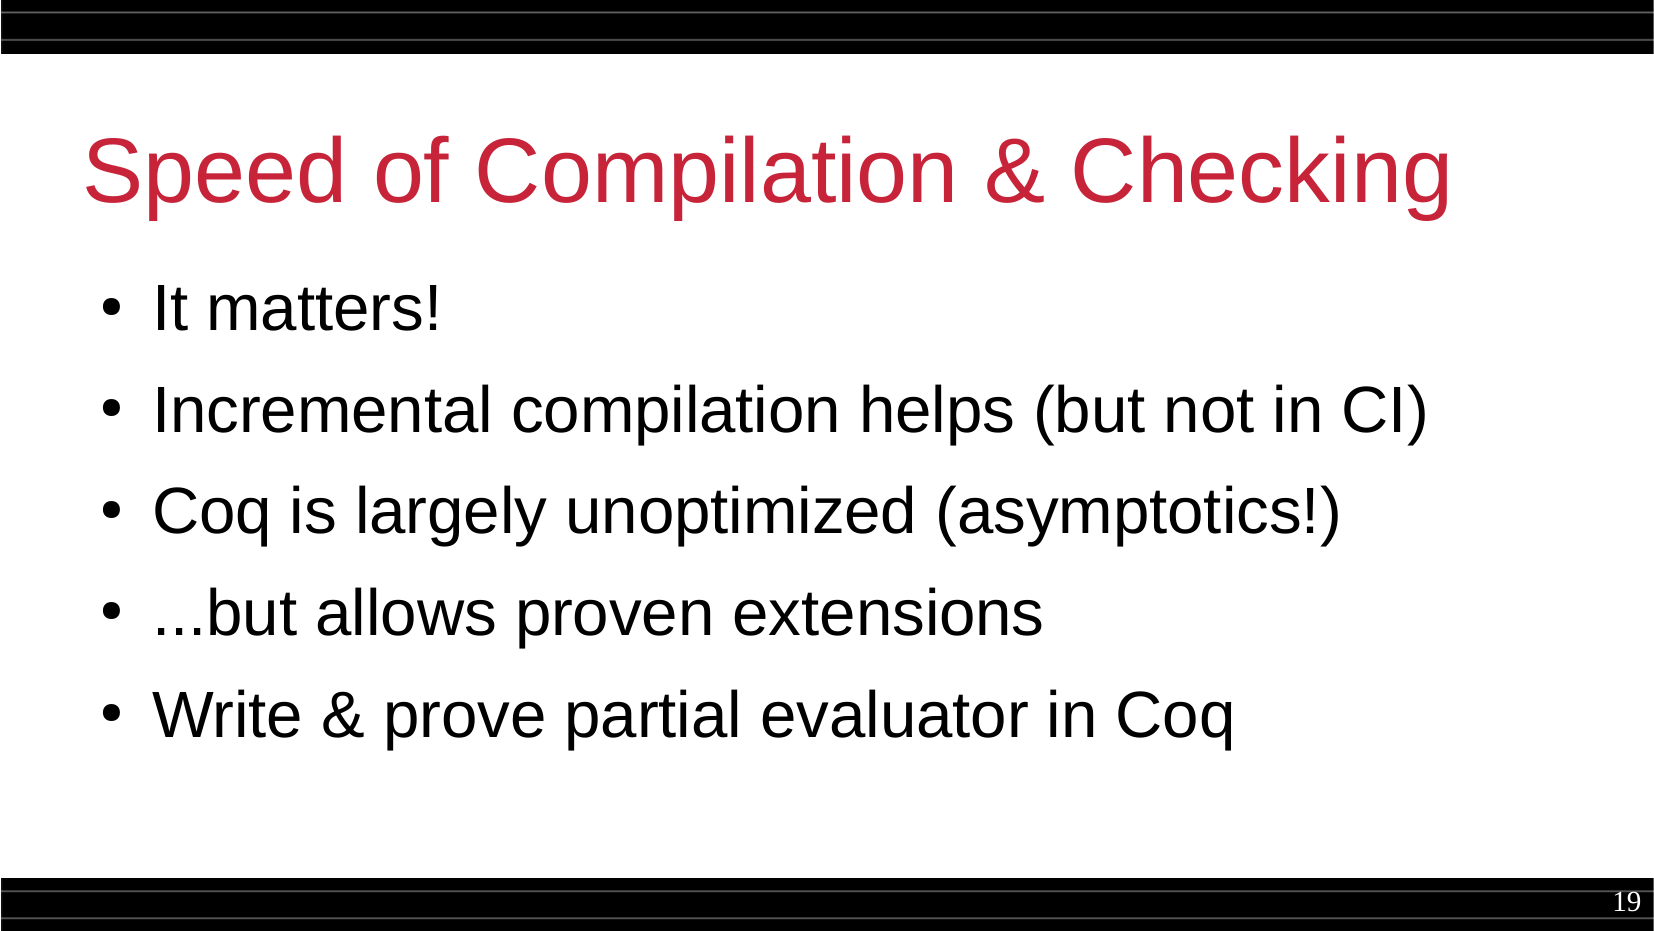

# Speed of Compilation & Checking
It matters!
Incremental compilation helps (but not in CI)
Coq is largely unoptimized (asymptotics!)
...but allows proven extensions
Write & prove partial evaluator in Coq